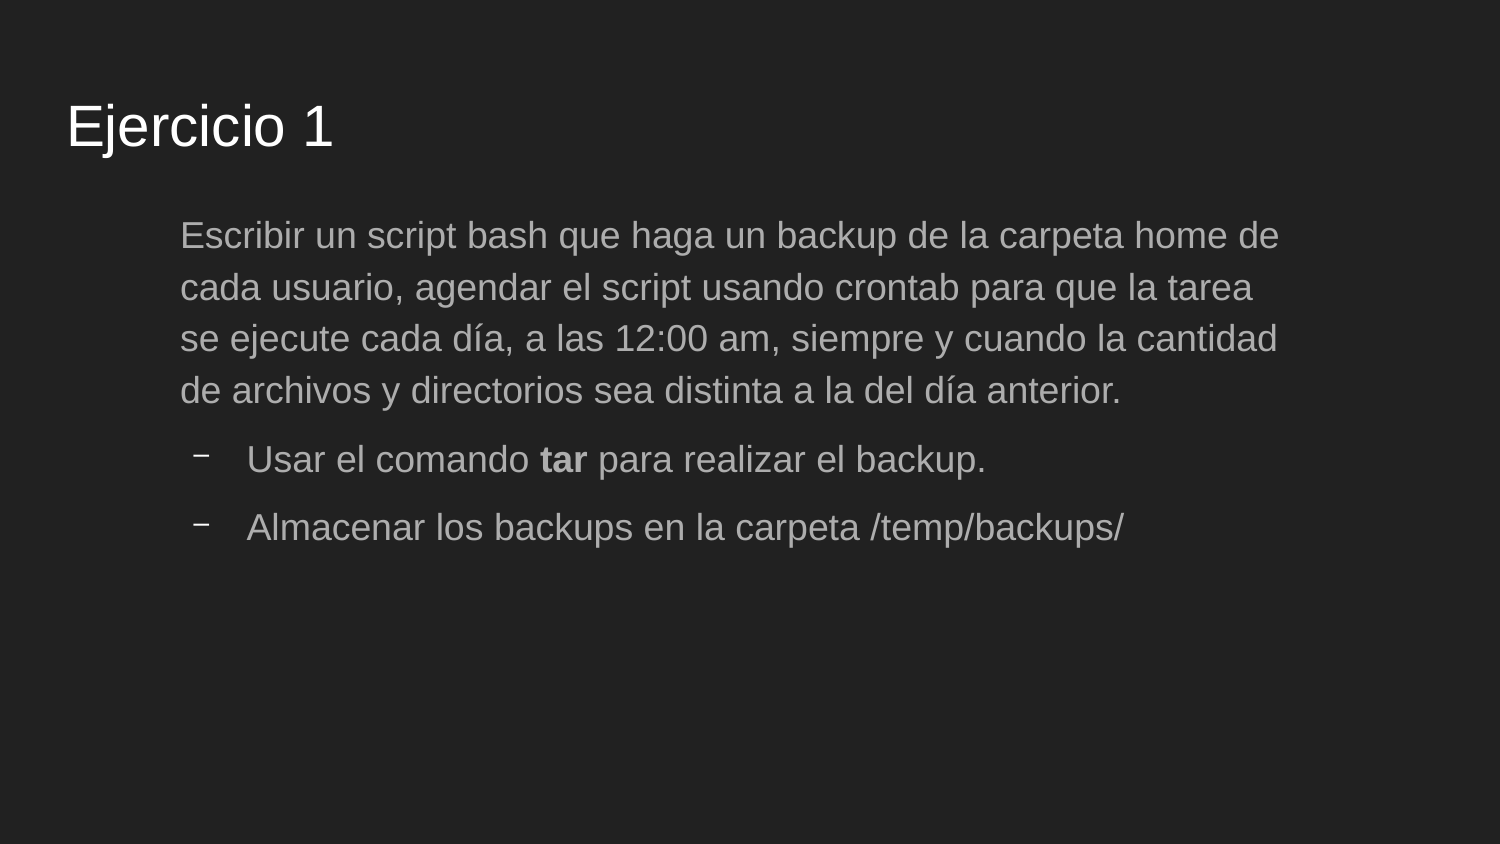

# Ejercicio 1
Escribir un script bash que haga un backup de la carpeta home de cada usuario, agendar el script usando crontab para que la tarea se ejecute cada día, a las 12:00 am, siempre y cuando la cantidad de archivos y directorios sea distinta a la del día anterior.
Usar el comando tar para realizar el backup.
Almacenar los backups en la carpeta /temp/backups/